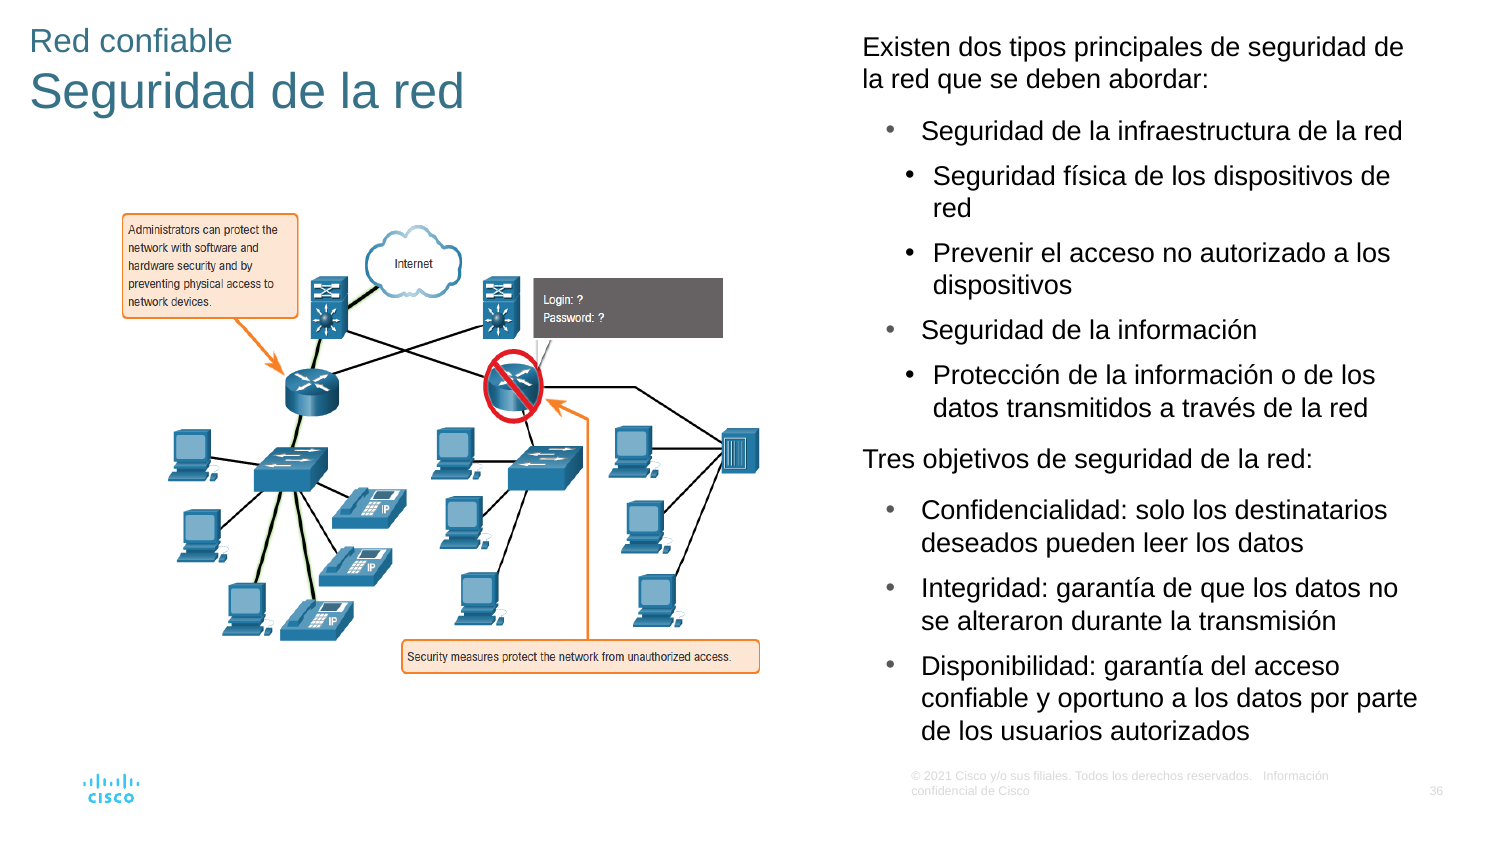

# Red confiable Seguridad de la red
Existen dos tipos principales de seguridad de la red que se deben abordar:
Seguridad de la infraestructura de la red
Seguridad física de los dispositivos de red
Prevenir el acceso no autorizado a los dispositivos
Seguridad de la información
Protección de la información o de los datos transmitidos a través de la red
Tres objetivos de seguridad de la red:
Confidencialidad: solo los destinatarios deseados pueden leer los datos
Integridad: garantía de que los datos no se alteraron durante la transmisión
Disponibilidad: garantía del acceso confiable y oportuno a los datos por parte de los usuarios autorizados